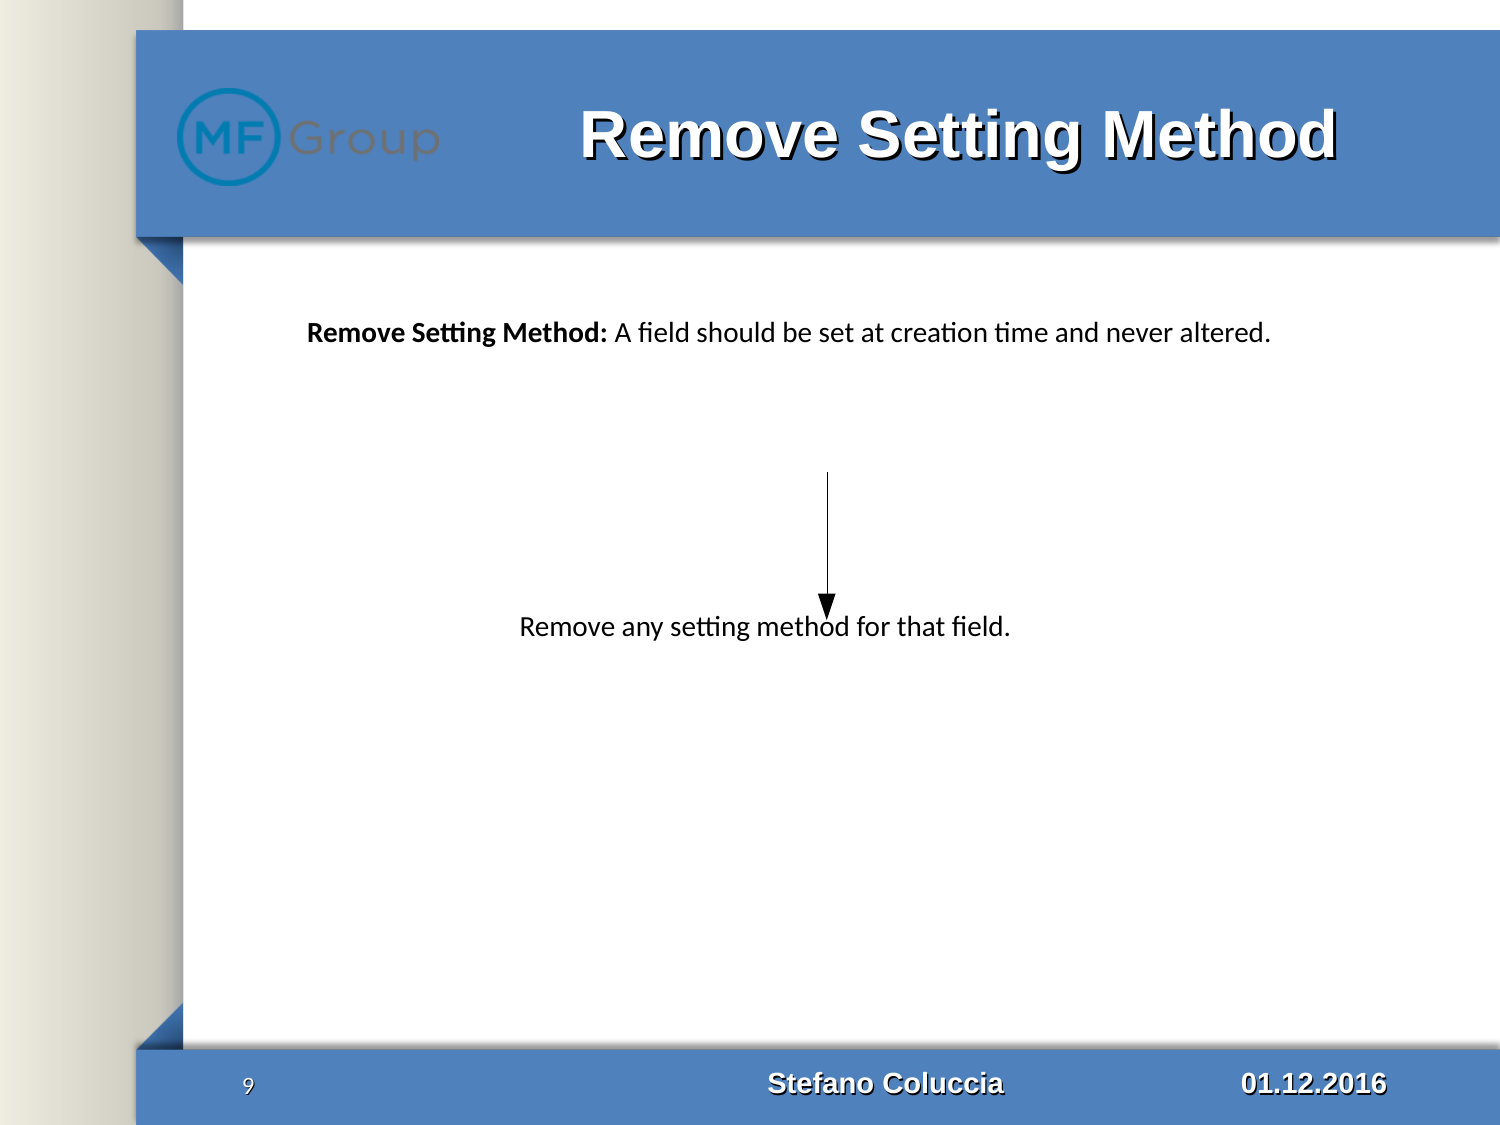

# Remove Setting Method
Remove Setting Method: A field should be set at creation time and never altered.
Remove any setting method for that field.
9
Stefano Coluccia
01.12.2016